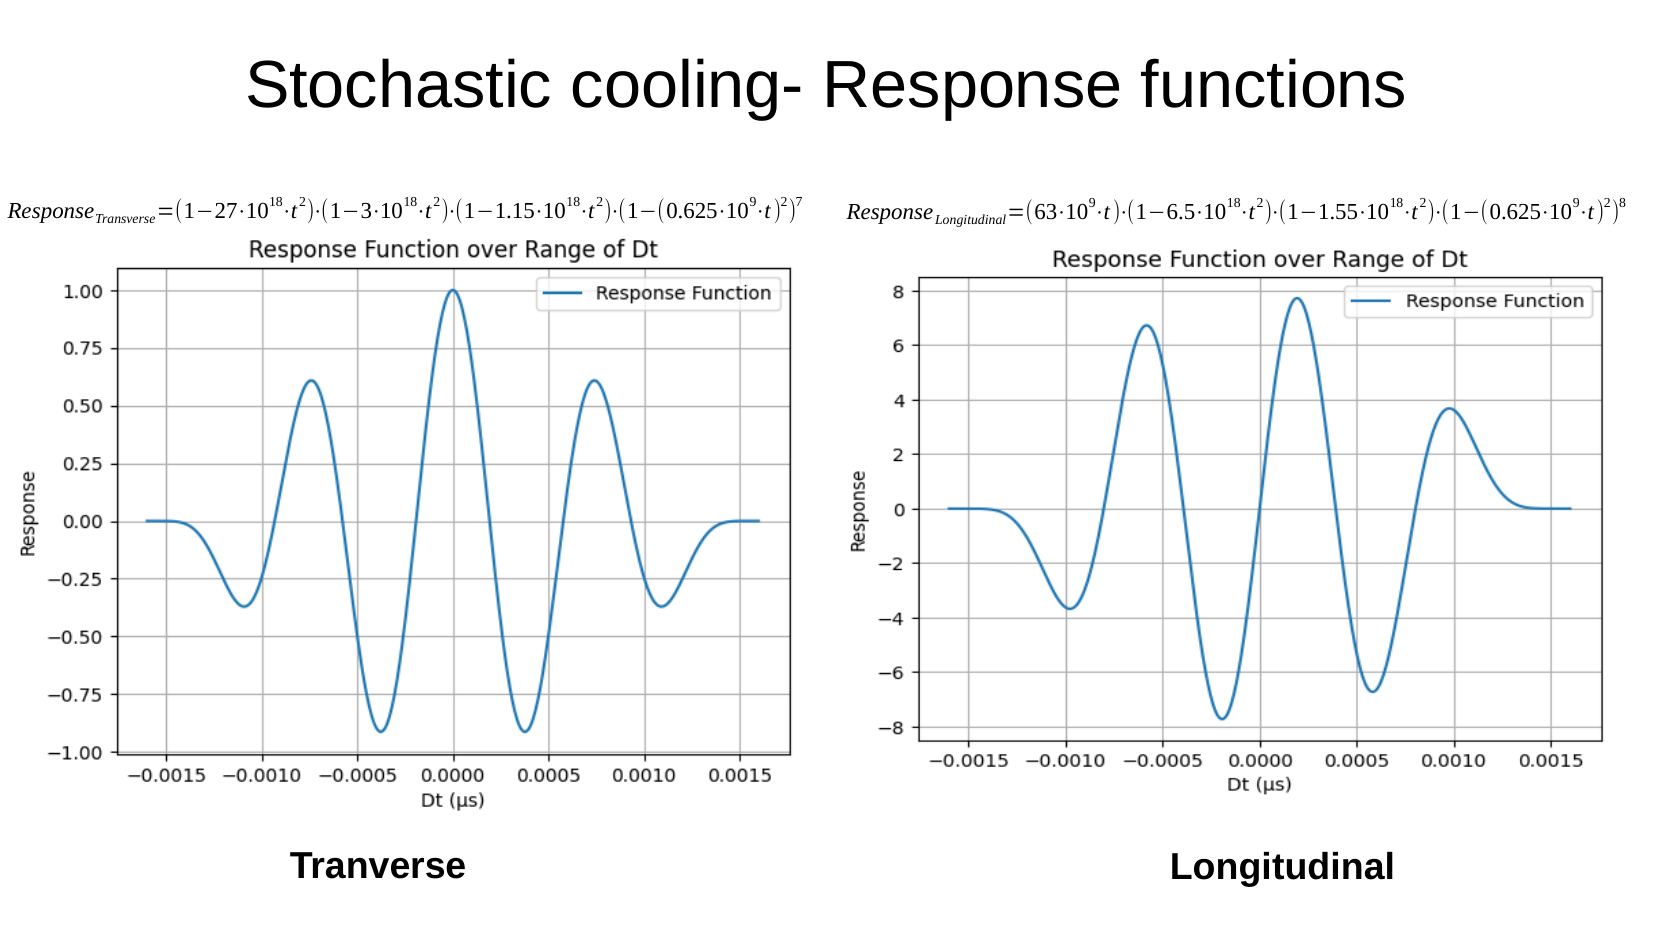

# Stochastic cooling- Response functions
Tranverse
Longitudinal